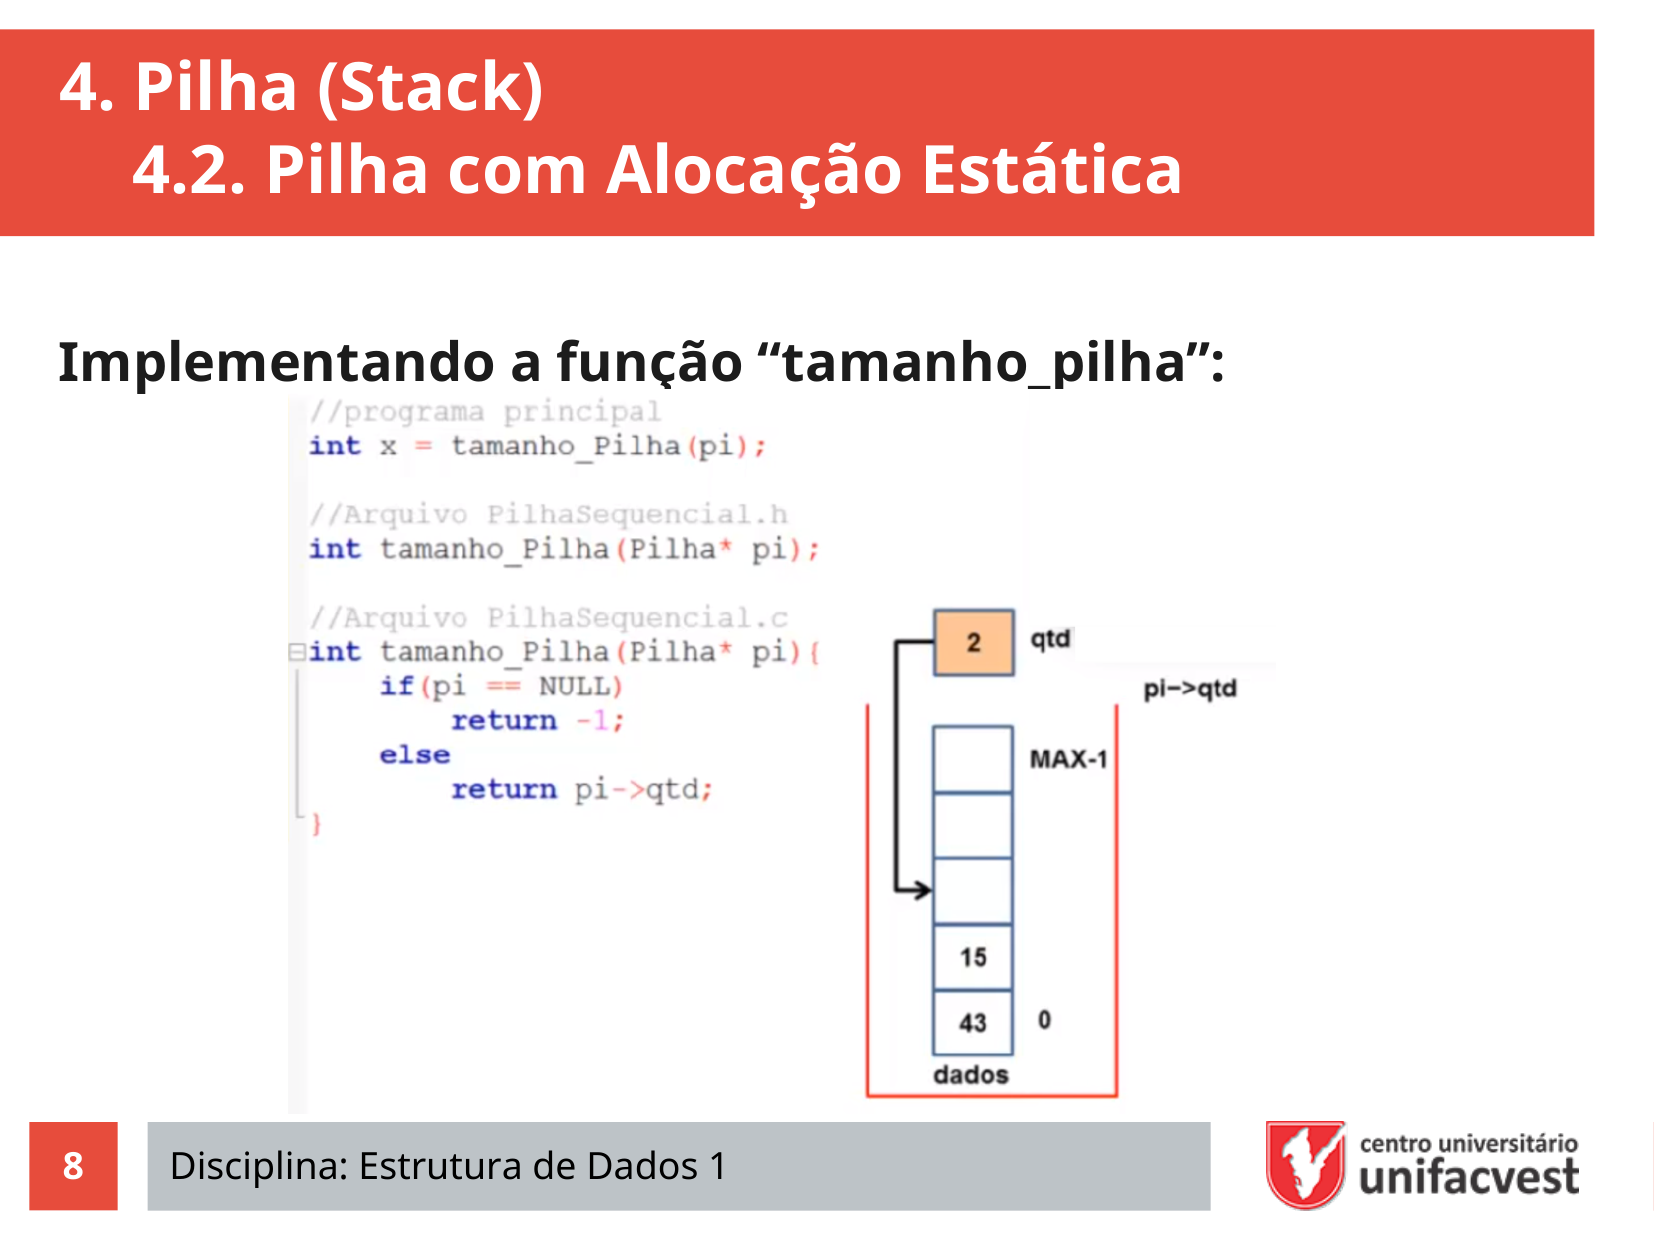

# 4. Pilha (Stack) 4.2. Pilha com Alocação Estática
Implementando a função “tamanho_pilha”:
8
Disciplina: Estrutura de Dados 1